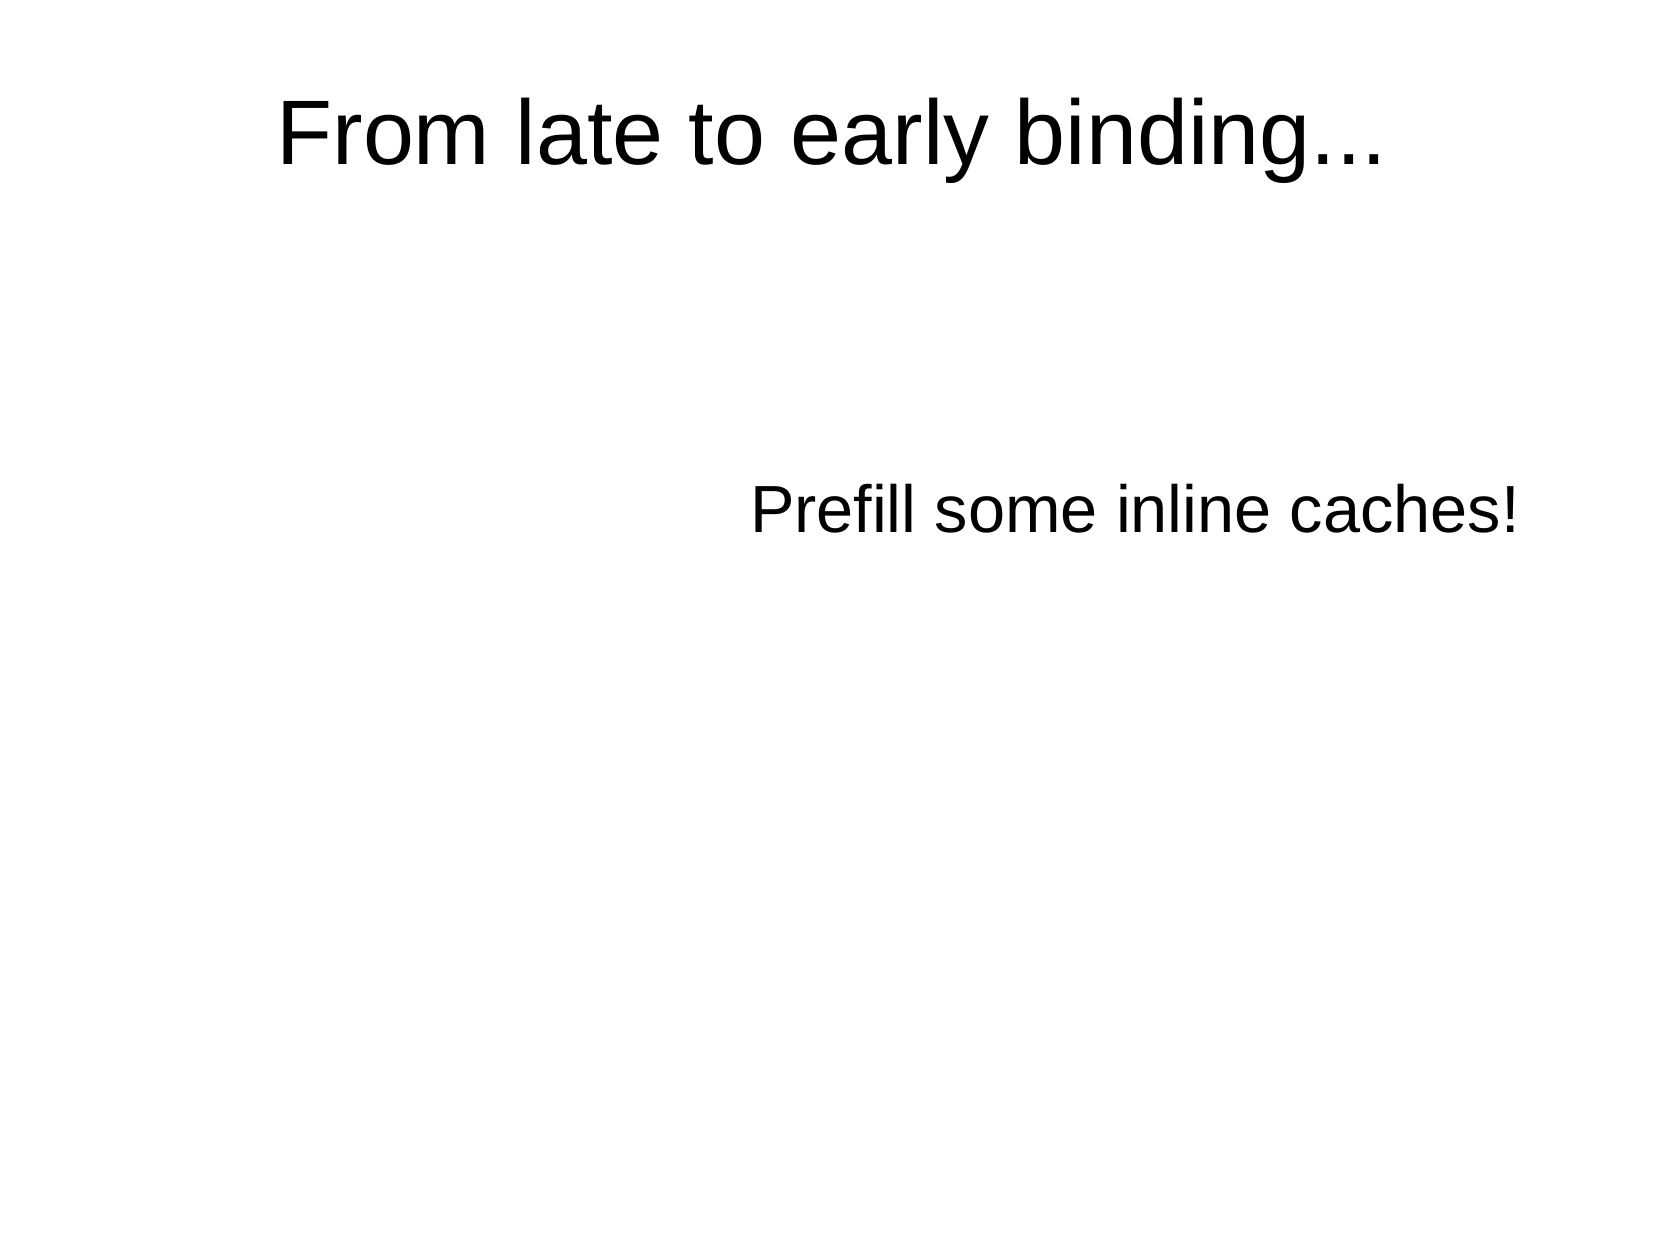

# From late to early binding...
Prefill some inline caches!